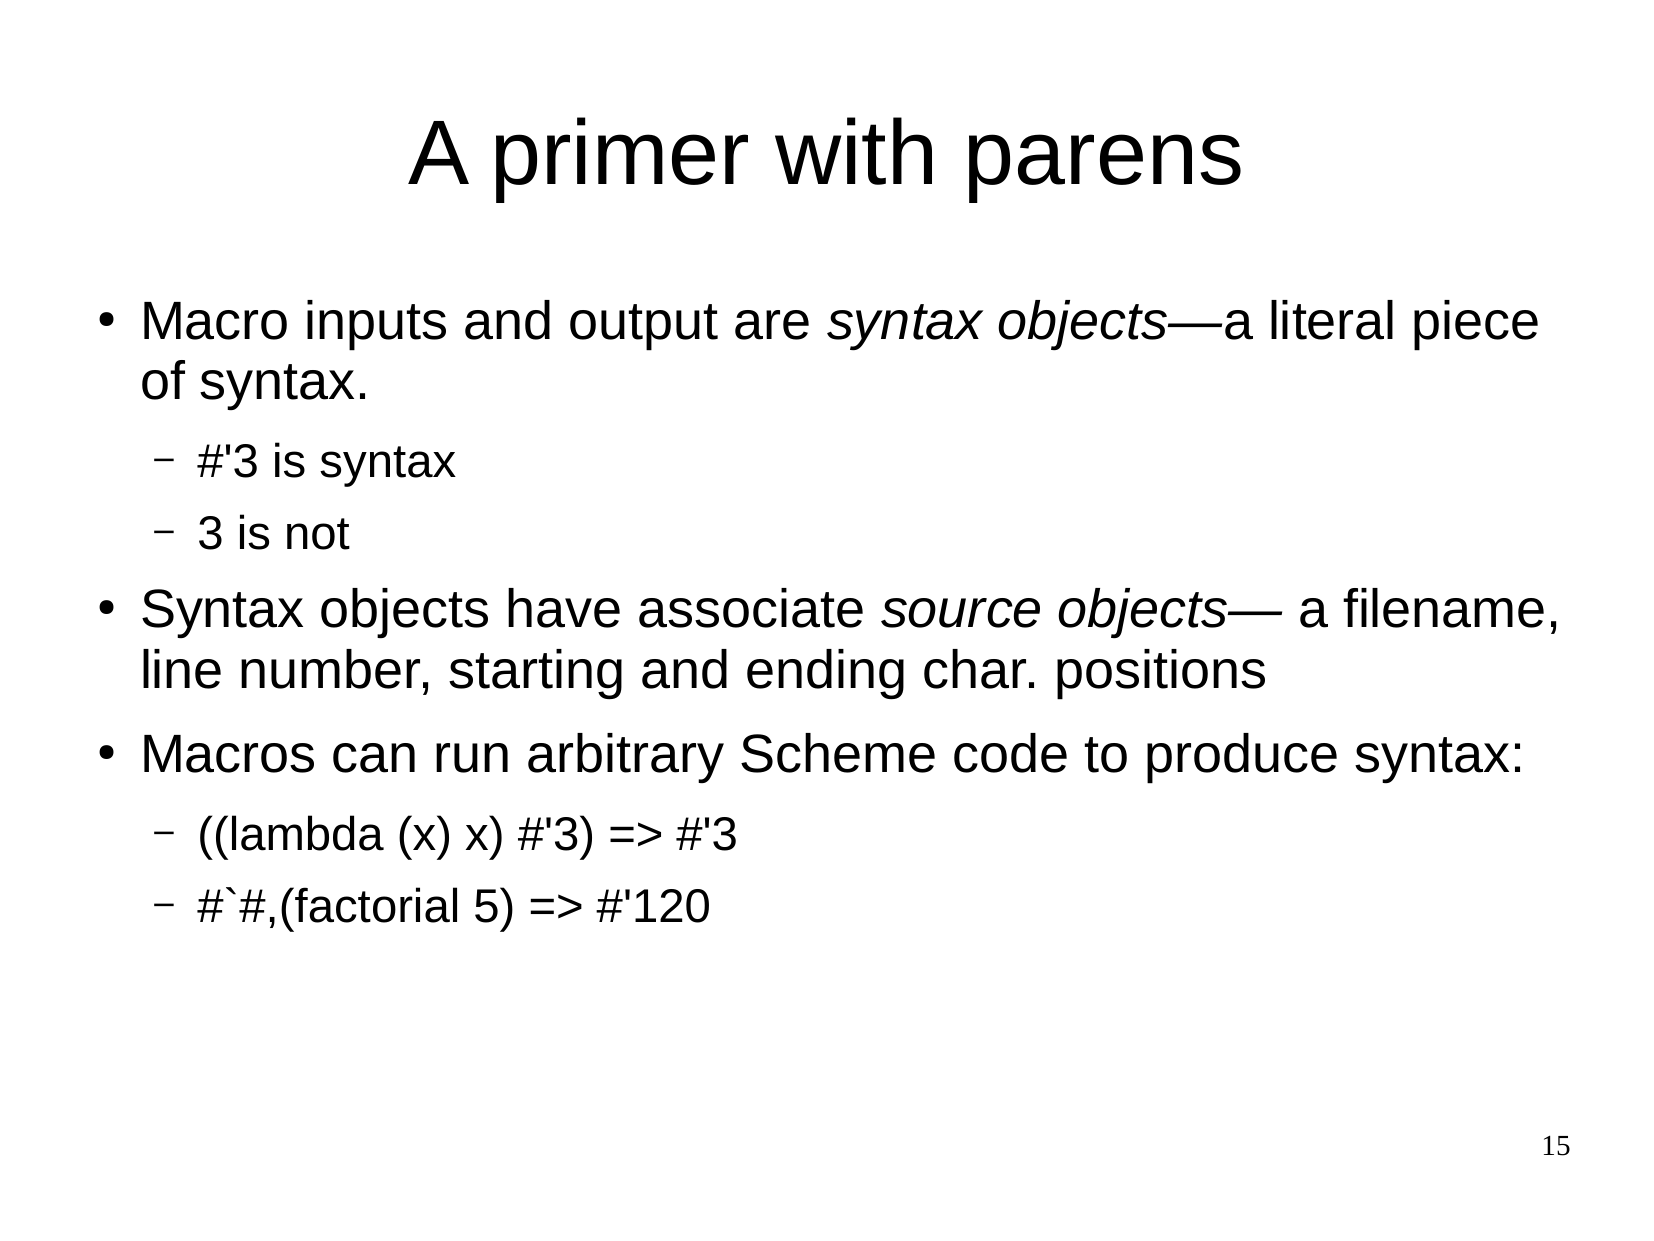

# A primer with parens
Macro inputs and output are syntax objects—a literal piece of syntax.
#'3 is syntax
3 is not
Syntax objects have associate source objects— a filename, line number, starting and ending char. positions
Macros can run arbitrary Scheme code to produce syntax:
((lambda (x) x) #'3) => #'3
#`#,(factorial 5) => #'120
15